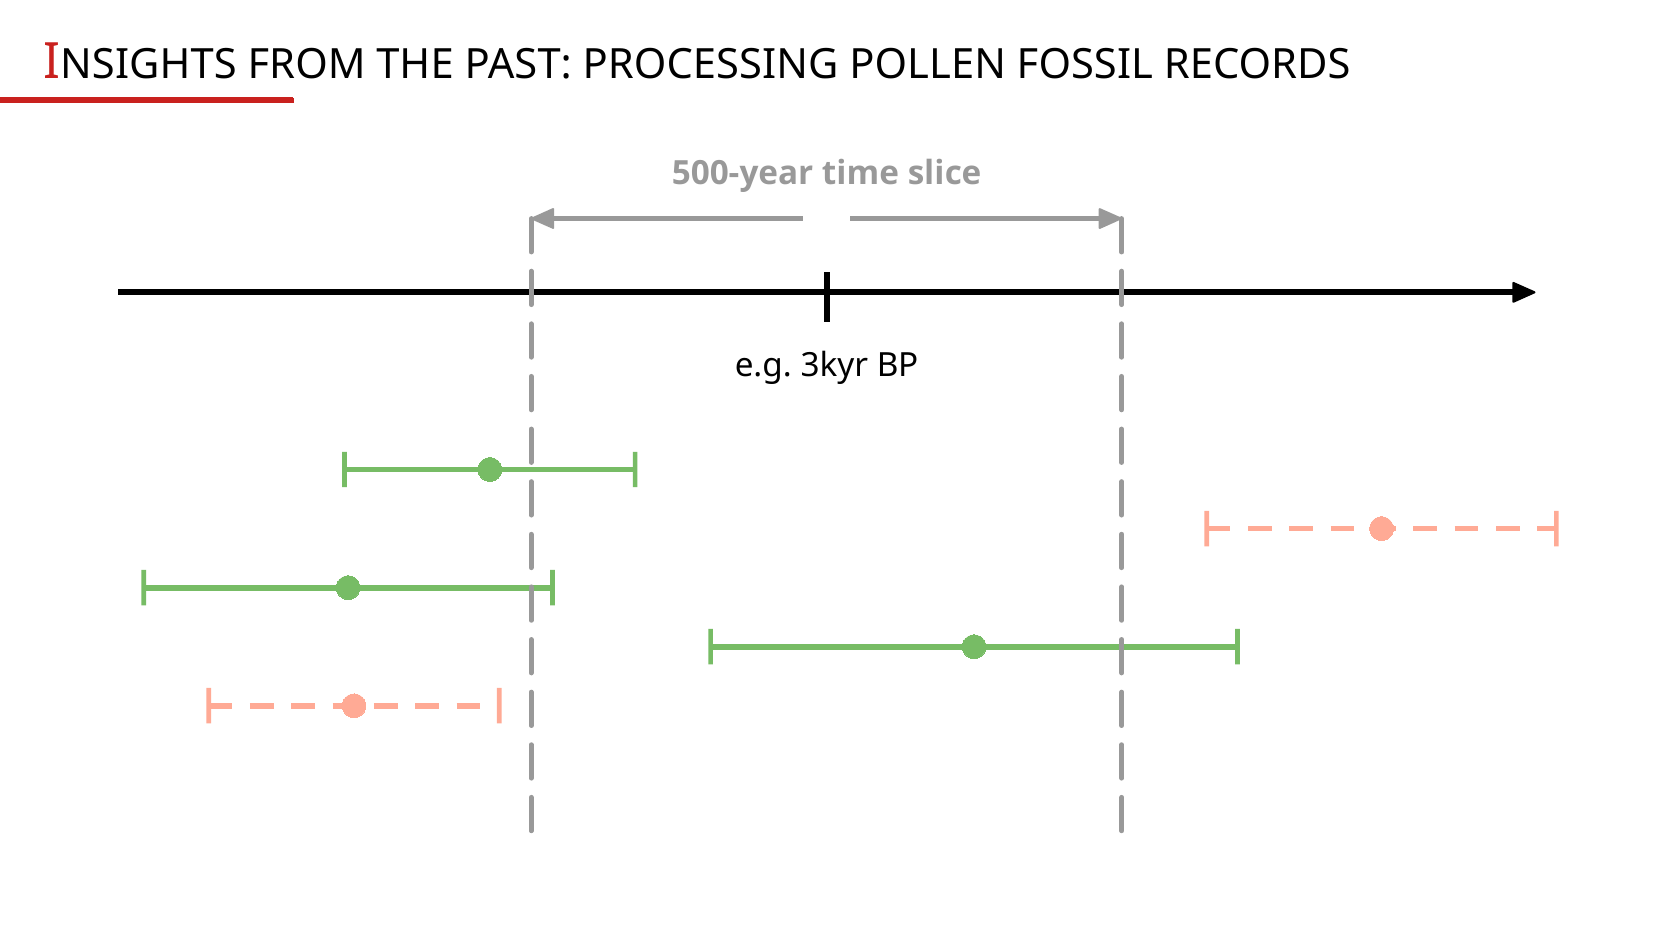

INSIGHTS FROM THE PAST: PROCESSING POLLEN FOSSIL RECORDS
500-year time slice
e.g. 3kyr BP